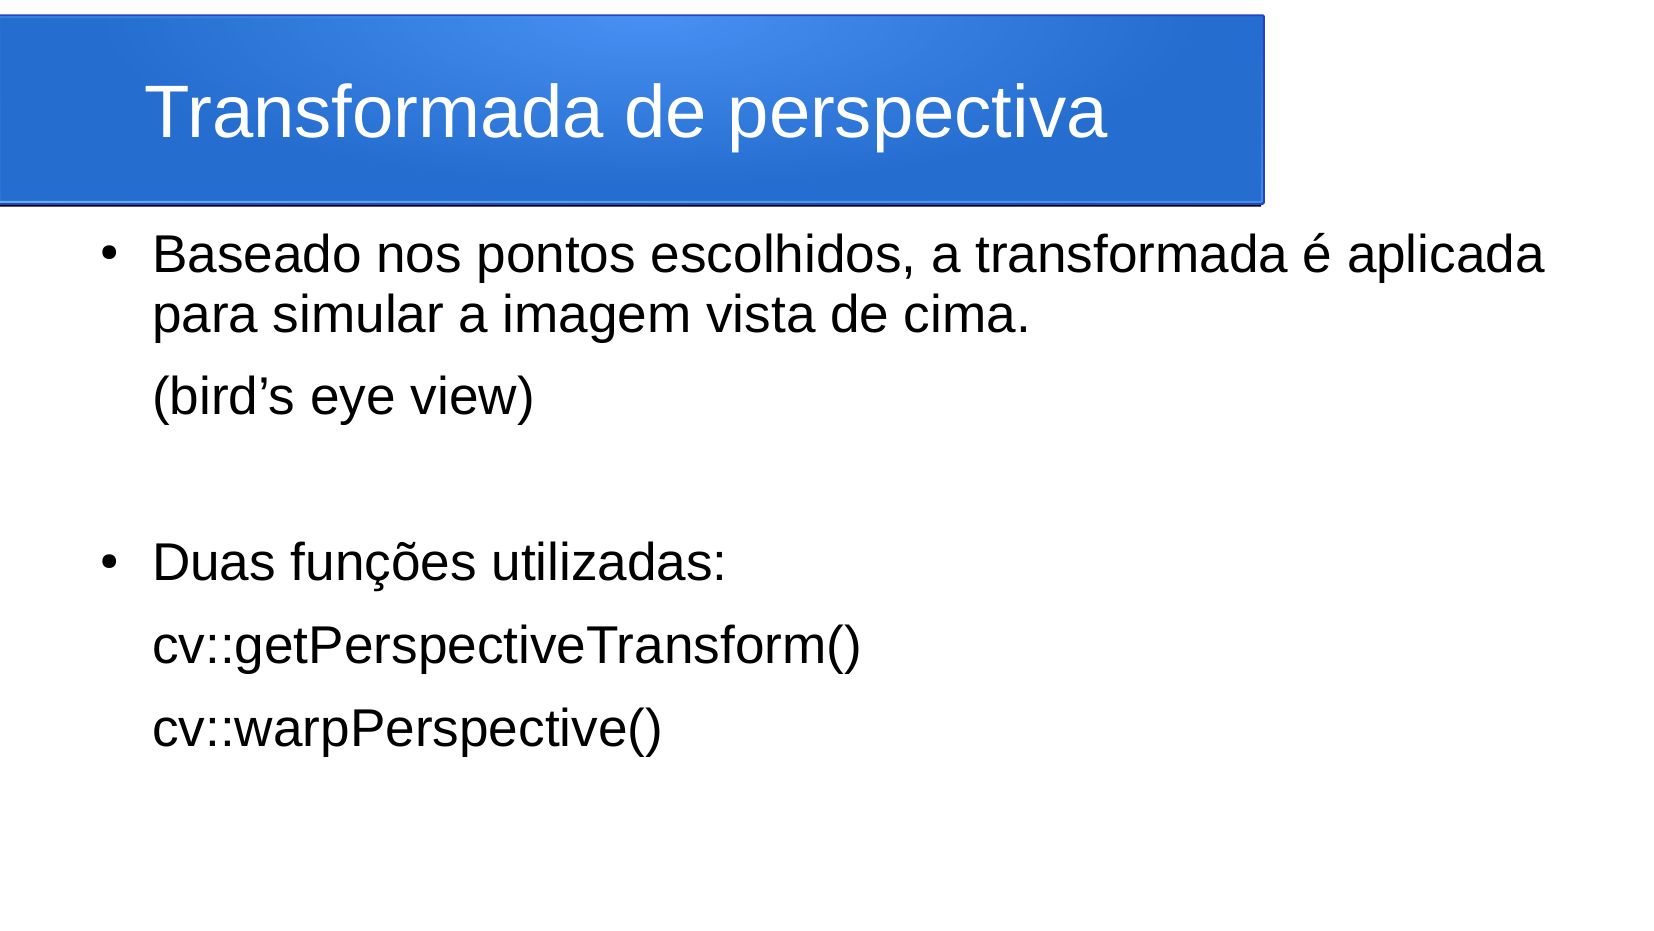

# Transformada de perspectiva
Baseado nos pontos escolhidos, a transformada é aplicada para simular a imagem vista de cima.
(bird’s eye view)
Duas funções utilizadas:
cv::getPerspectiveTransform()
cv::warpPerspective()